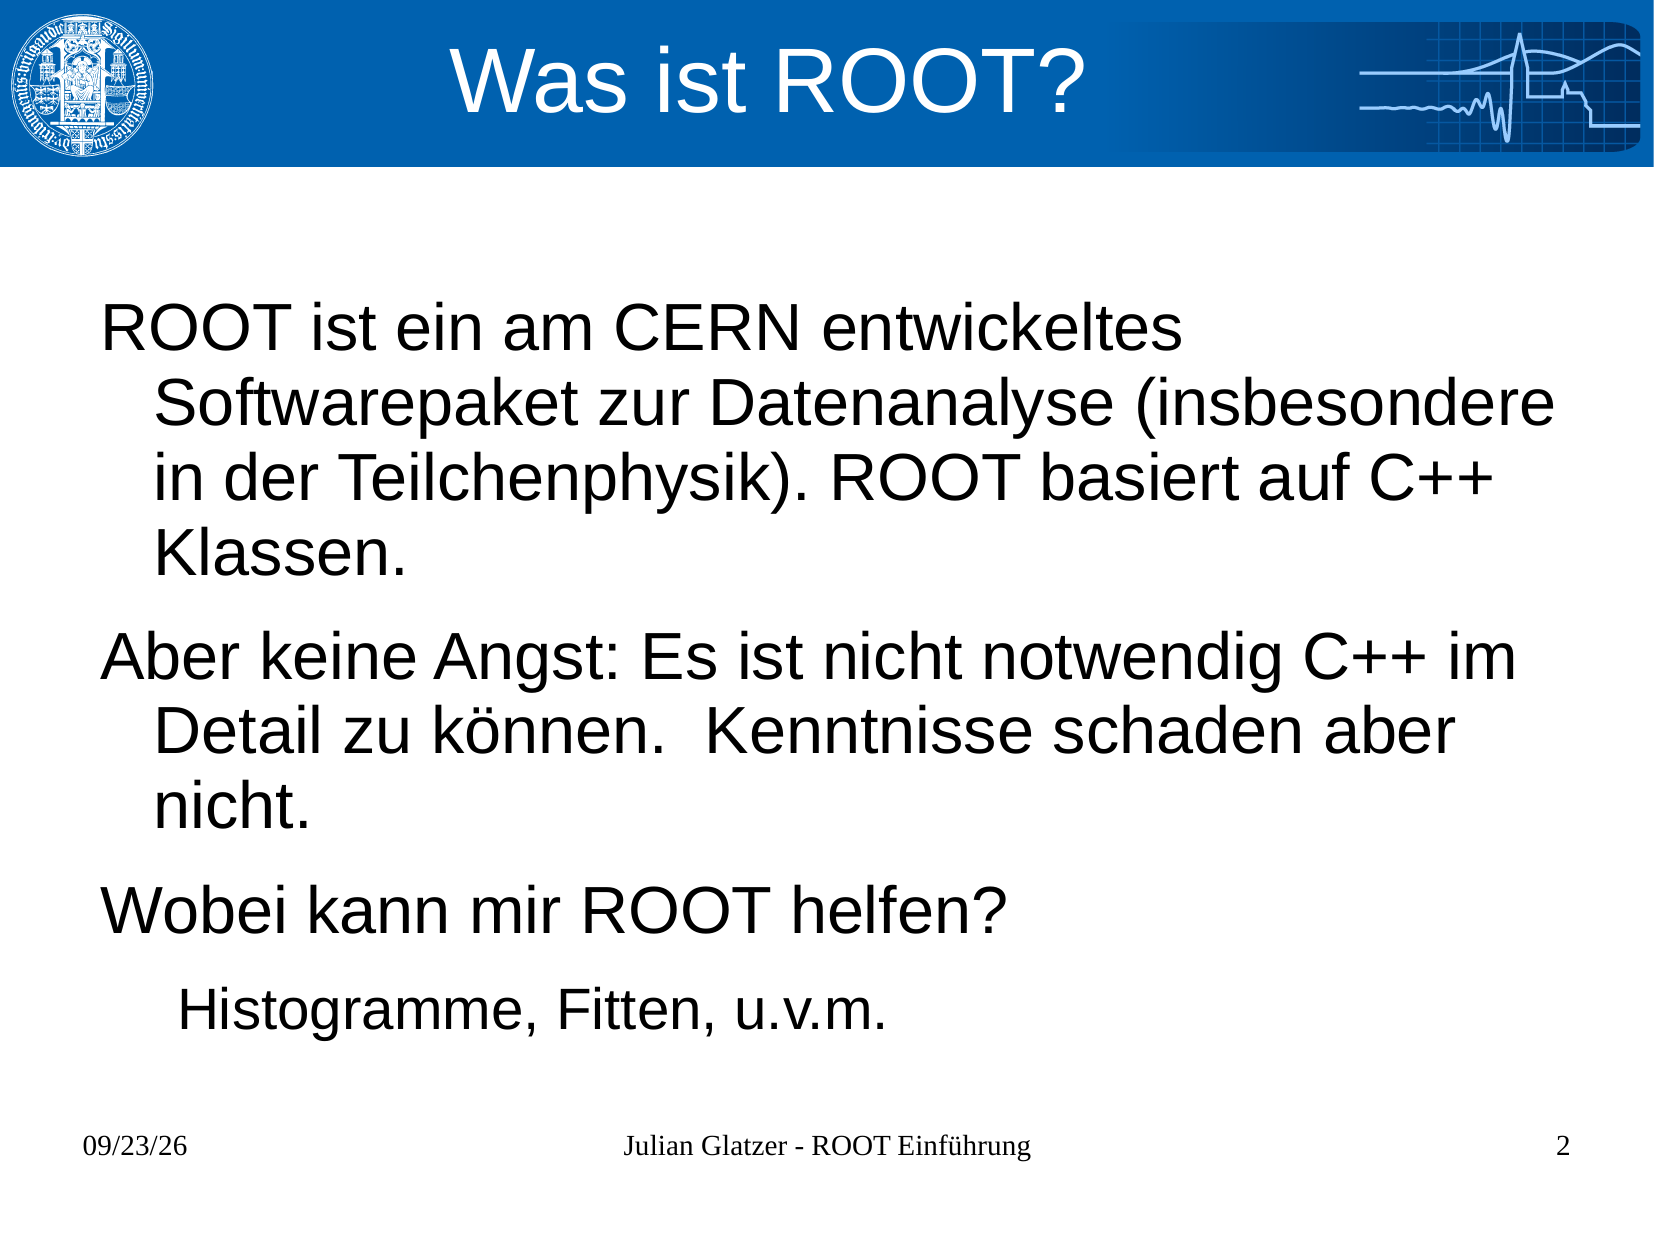

# Was ist ROOT?
ROOT ist ein am CERN entwickeltes Softwarepaket zur Datenanalyse (insbesondere in der Teilchenphysik). ROOT basiert auf C++ Klassen.
Aber keine Angst: Es ist nicht notwendig C++ im Detail zu können. Kenntnisse schaden aber nicht.
Wobei kann mir ROOT helfen?
Histogramme, Fitten, u.v.m.
Julian Glatzer - ROOT Einführung
2